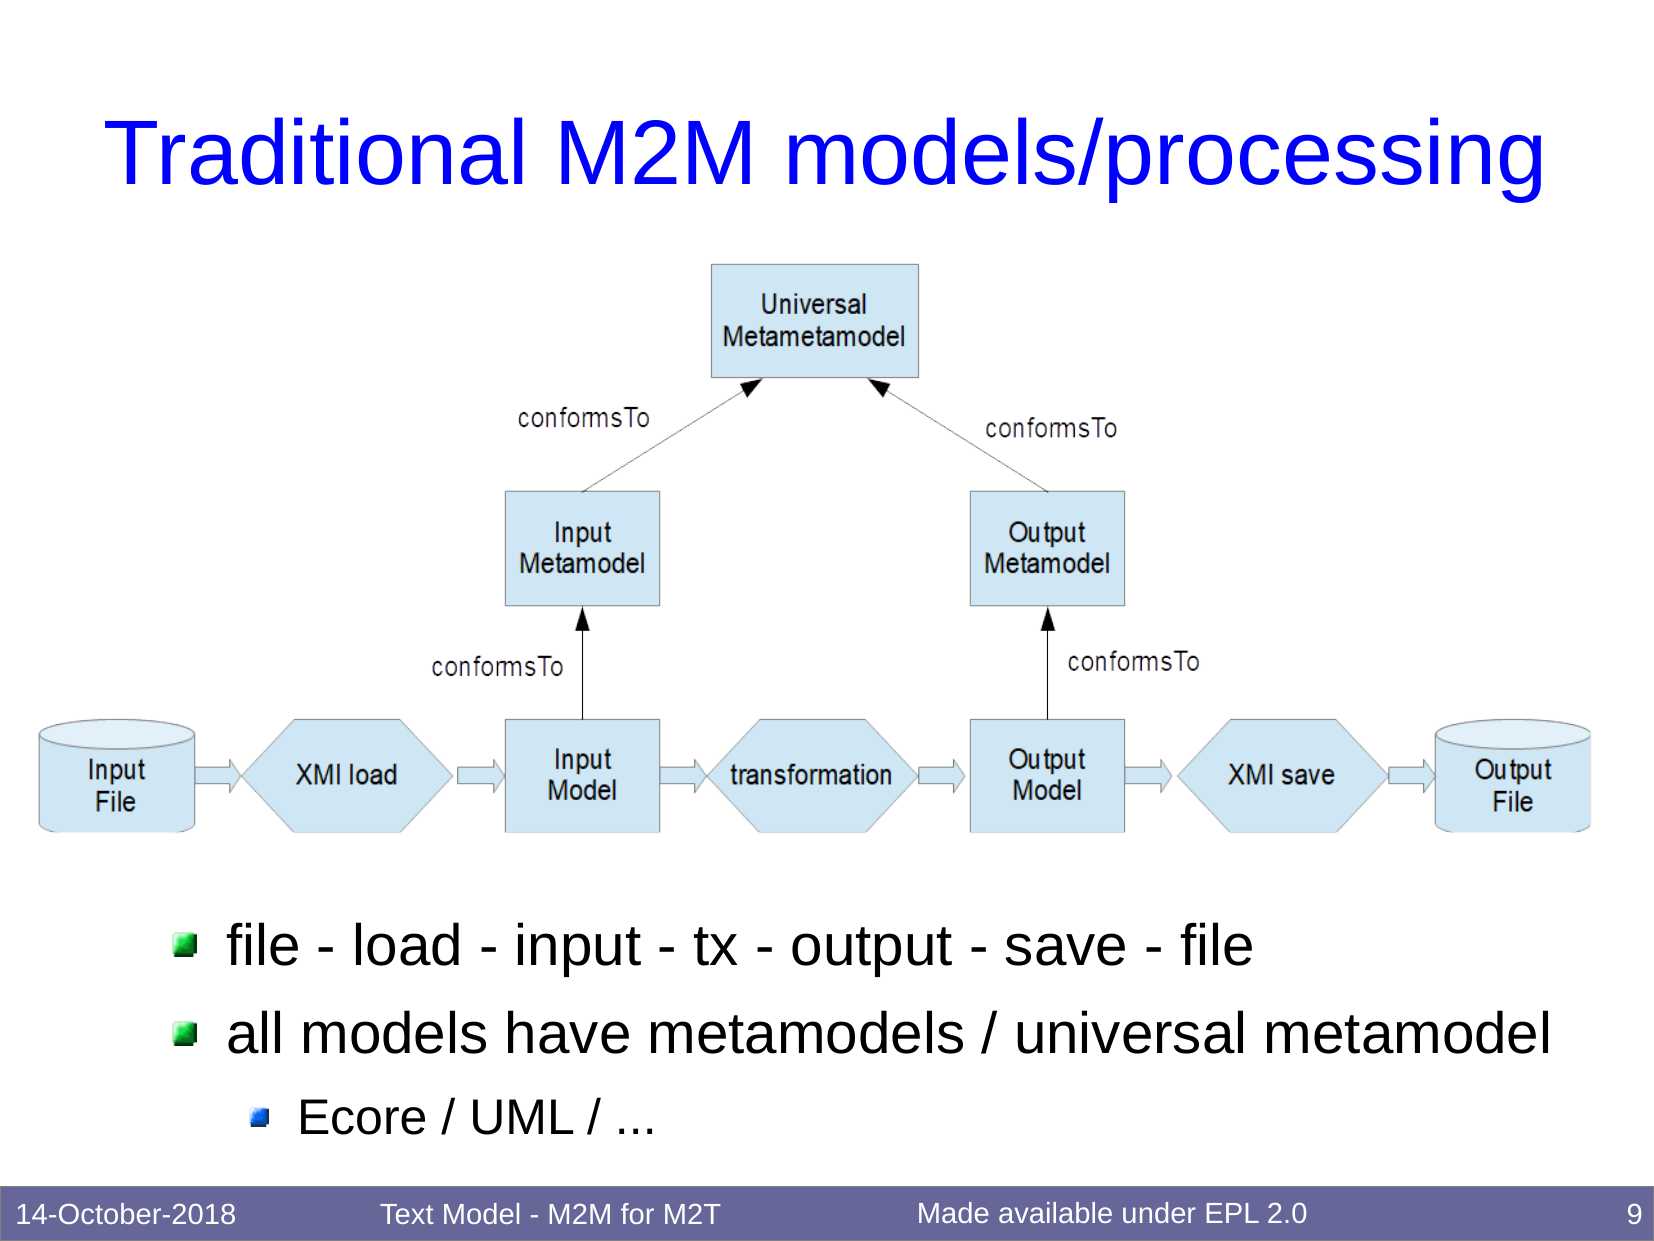

# Traditional M2M models/processing
file - load - input - tx - output - save - file
all models have metamodels / universal metamodel
Ecore / UML / ...
14-October-2018
Text Model - M2M for M2T
9